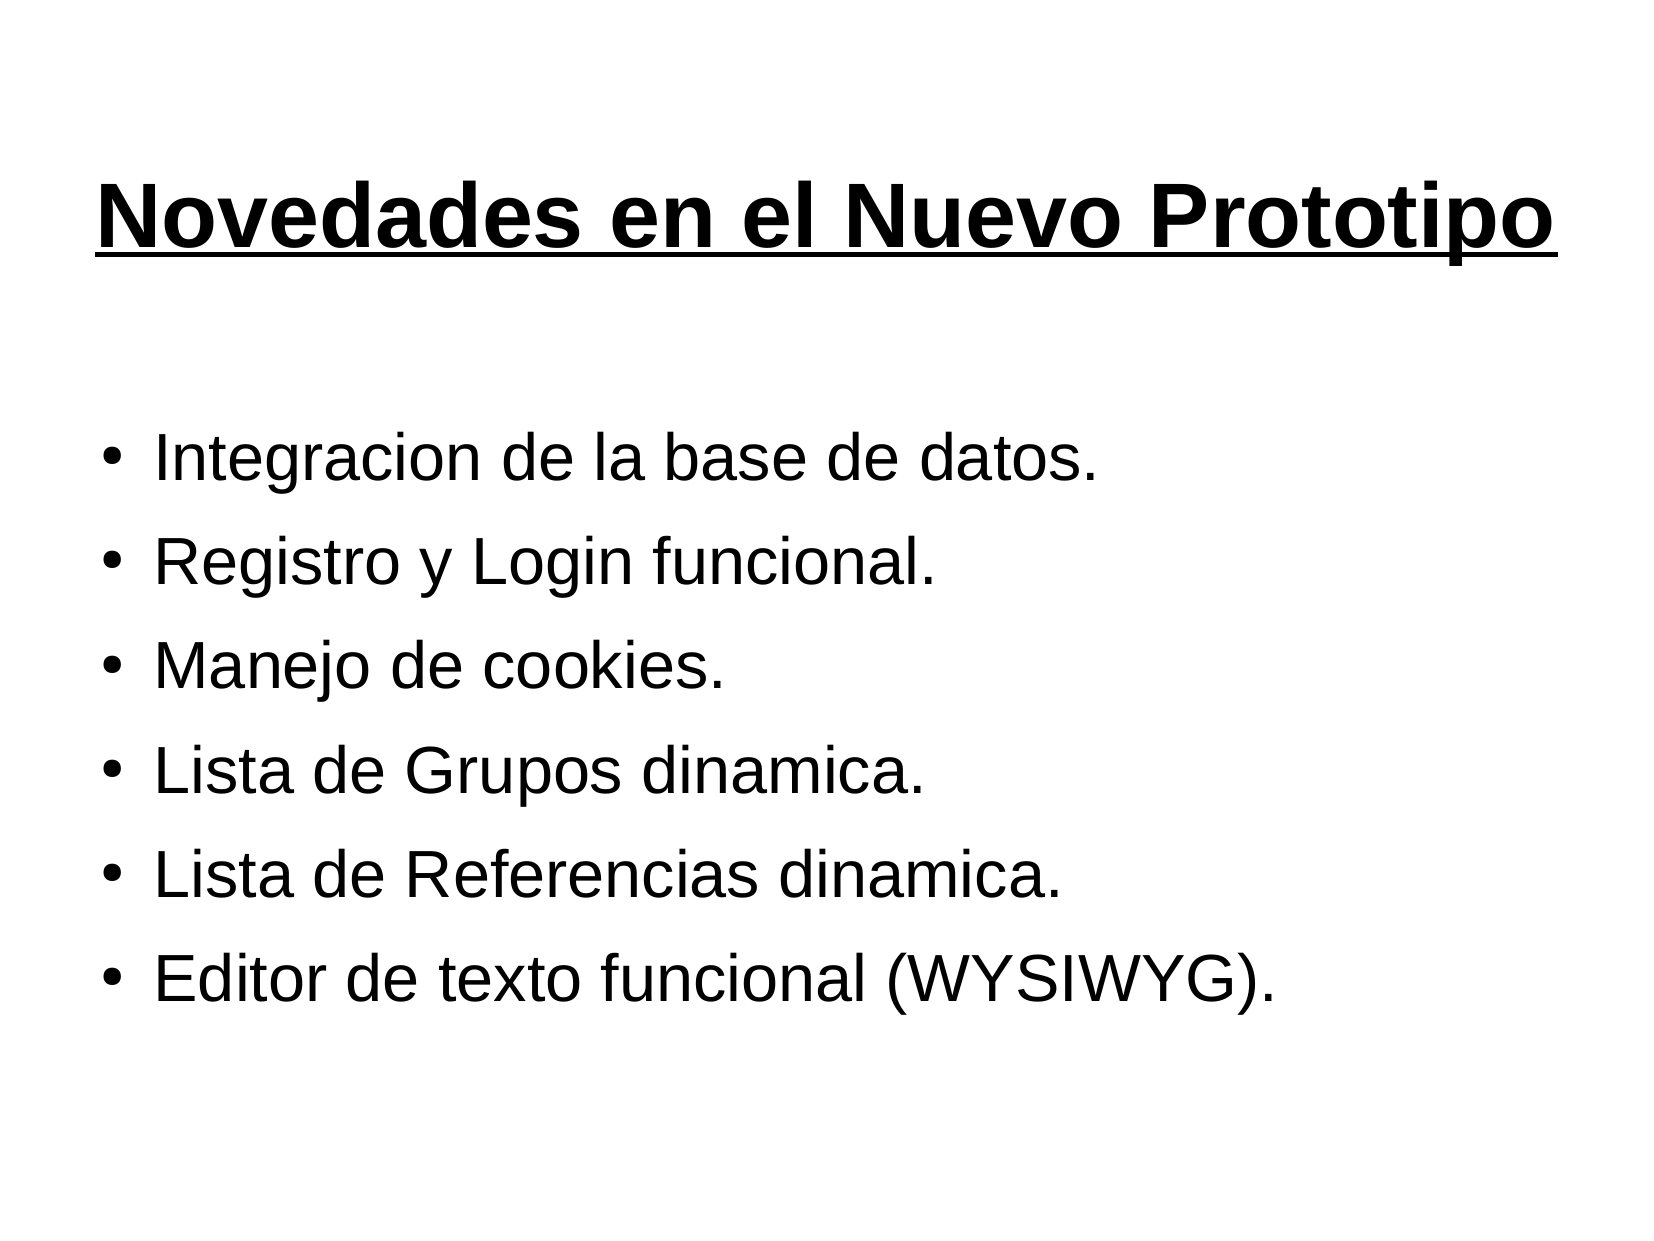

# Novedades en el Nuevo Prototipo
Integracion de la base de datos.
Registro y Login funcional.
Manejo de cookies.
Lista de Grupos dinamica.
Lista de Referencias dinamica.
Editor de texto funcional (WYSIWYG).